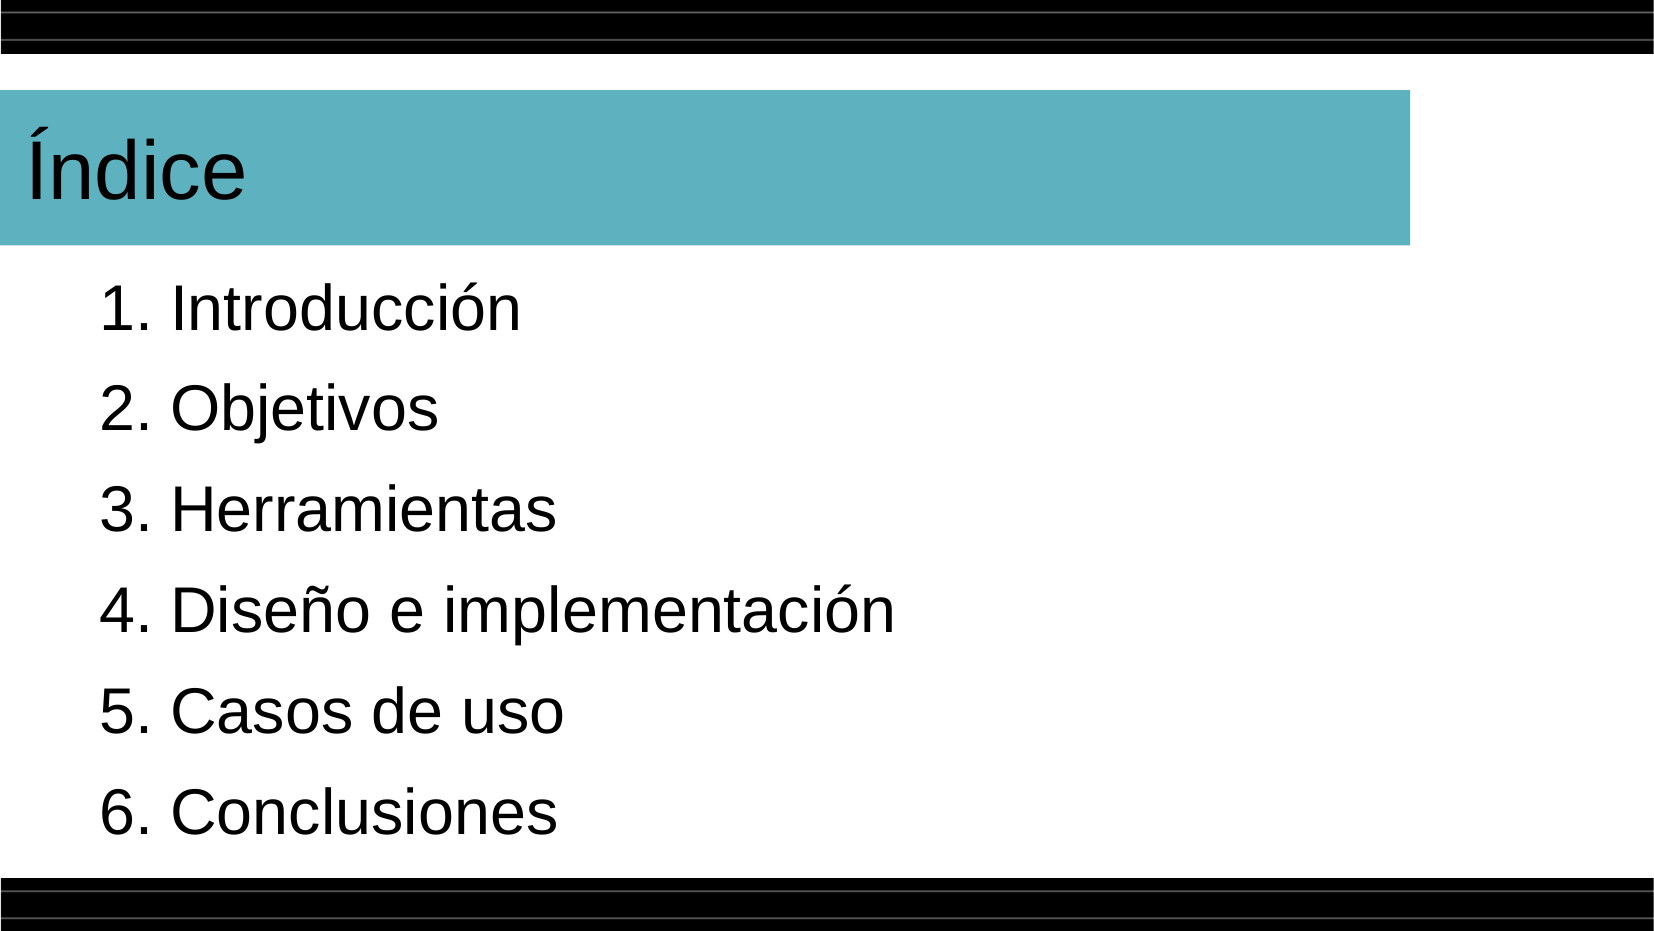

Índice
# Introducción
 Objetivos
 Herramientas
 Diseño e implementación
 Casos de uso
 Conclusiones